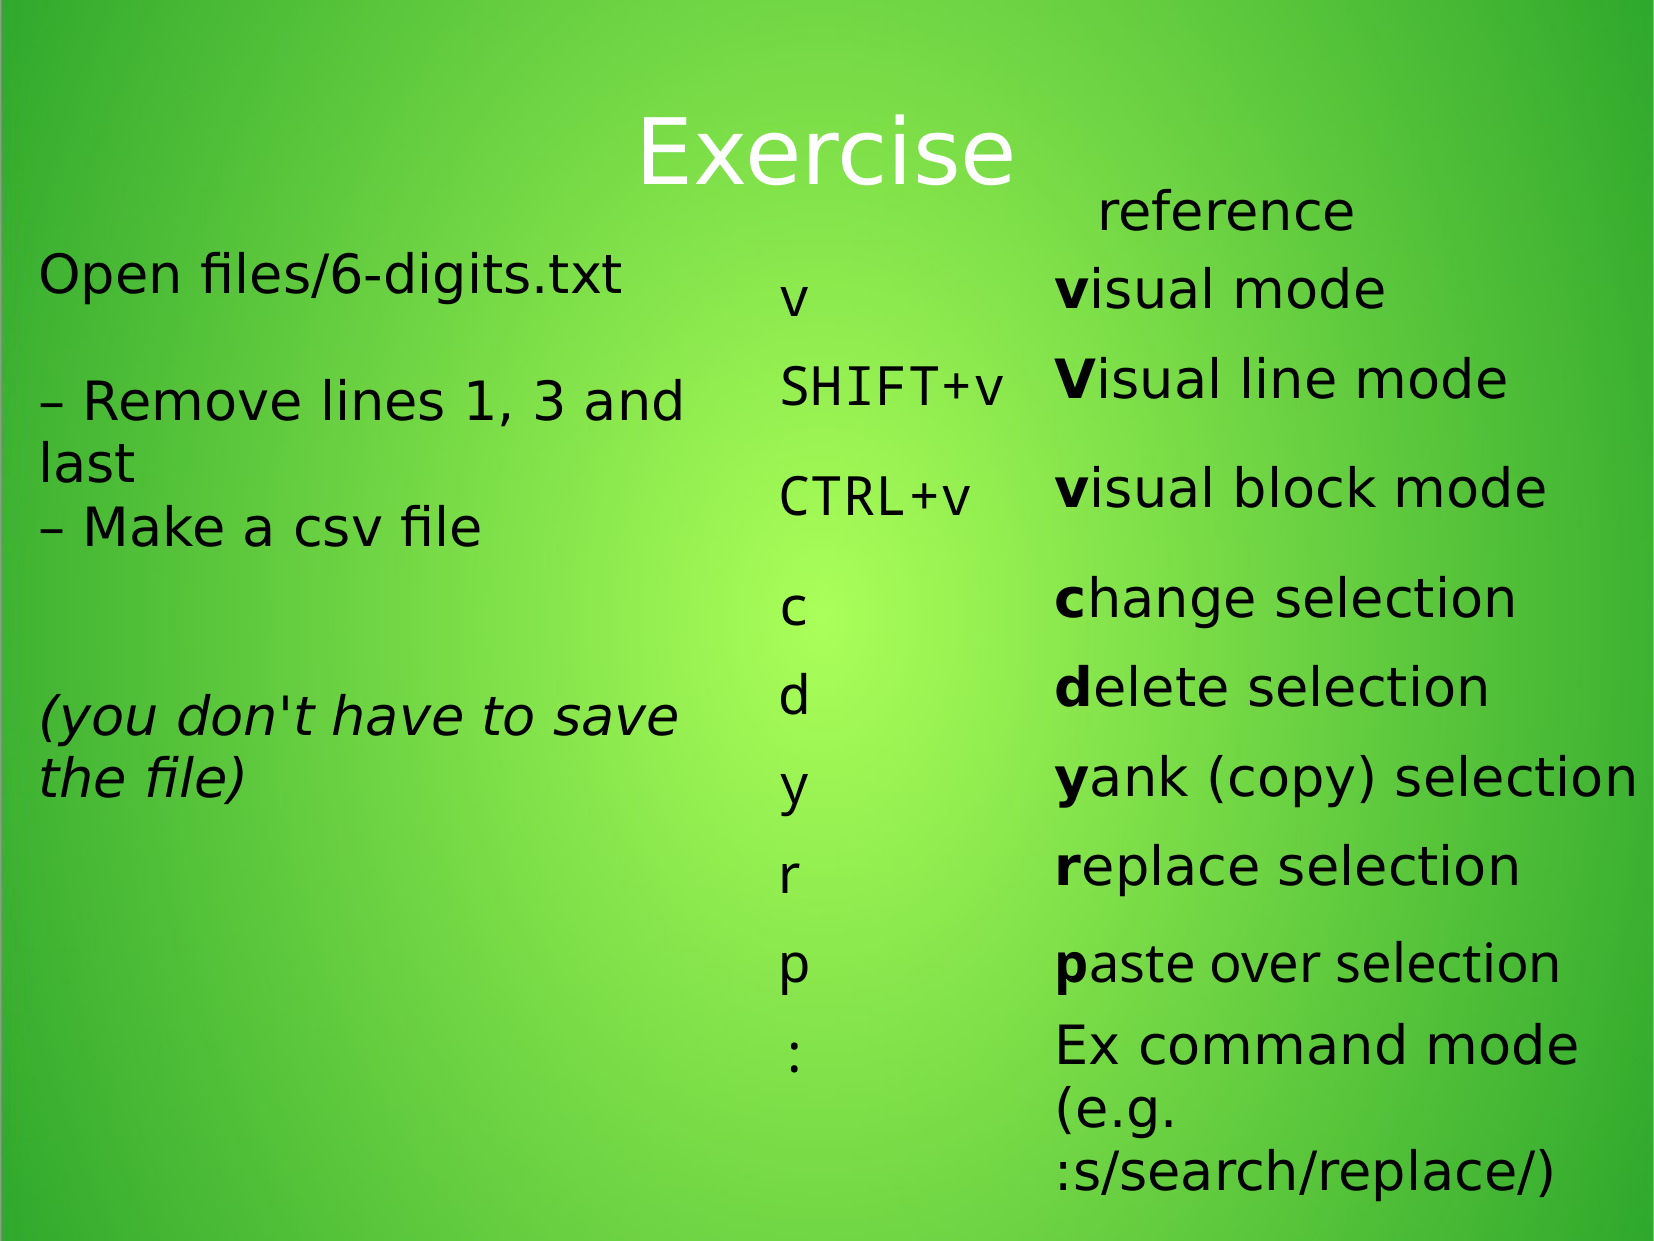

# Exercise
| reference | |
| --- | --- |
| v | visual mode |
| SHIFT+v | Visual line mode |
| CTRL+v | visual block mode |
| c | change selection |
| d | delete selection |
| y | yank (copy) selection |
| r | replace selection |
| p | paste over selection |
| : | Ex command mode (e.g. :s/search/replace/) |
Open files/6-digits.txt
– Remove lines 1, 3 and last
– Make a csv file
(you don't have to save the file)